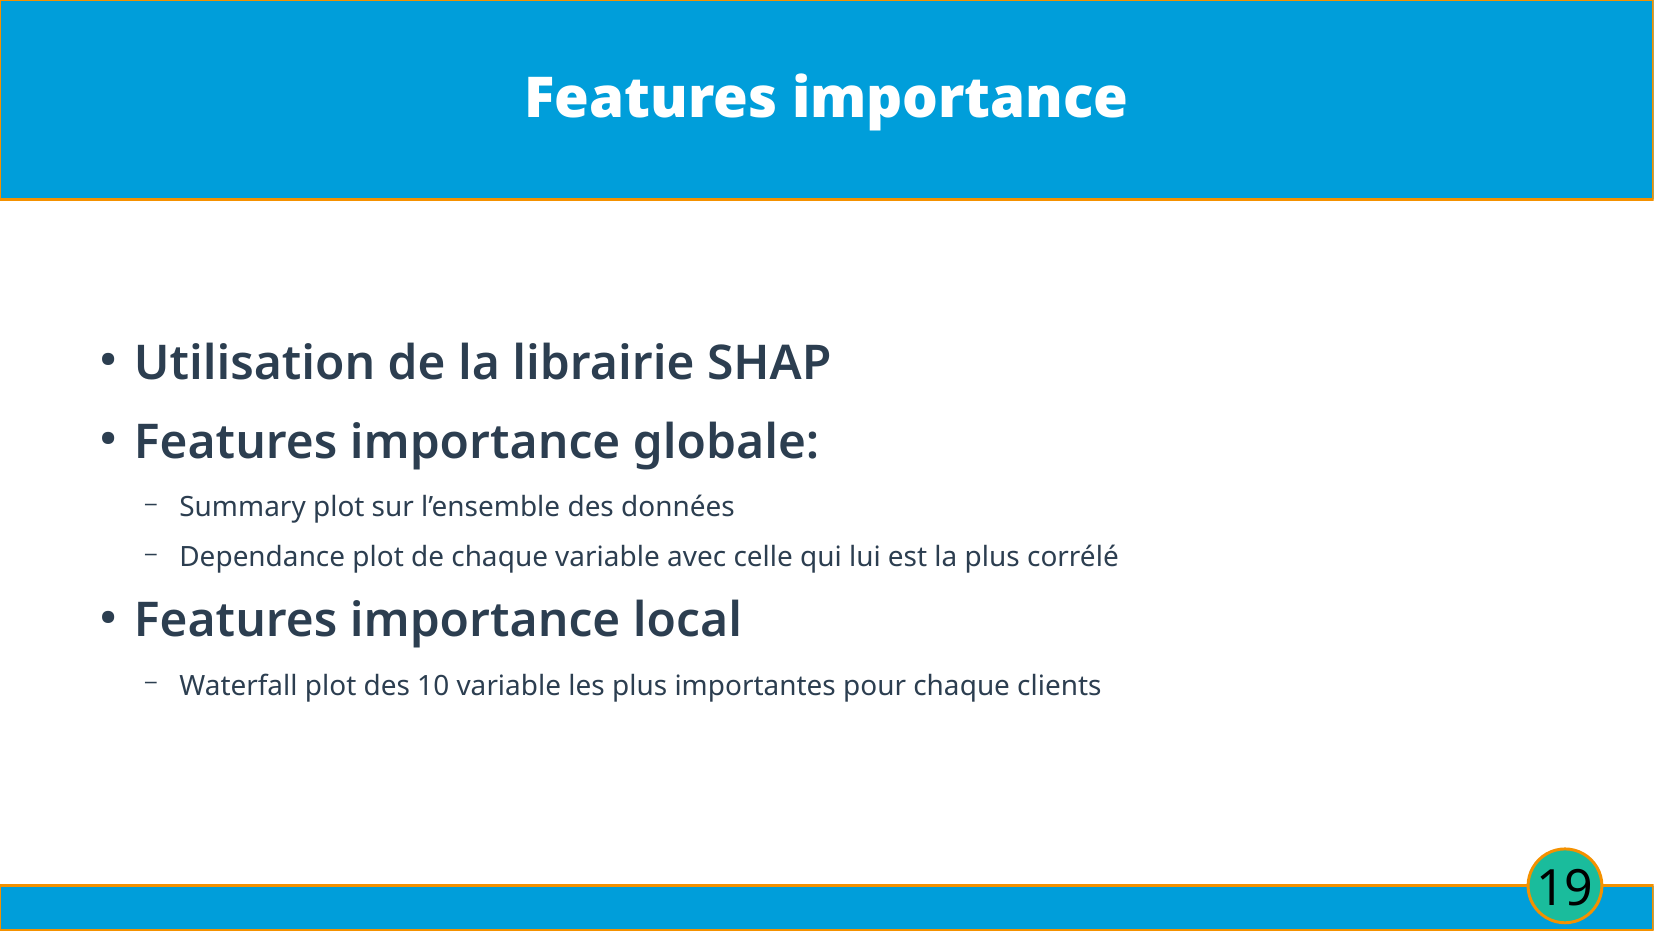

# Features importance
Utilisation de la librairie SHAP
Features importance globale:
Summary plot sur l’ensemble des données
Dependance plot de chaque variable avec celle qui lui est la plus corrélé
Features importance local
Waterfall plot des 10 variable les plus importantes pour chaque clients